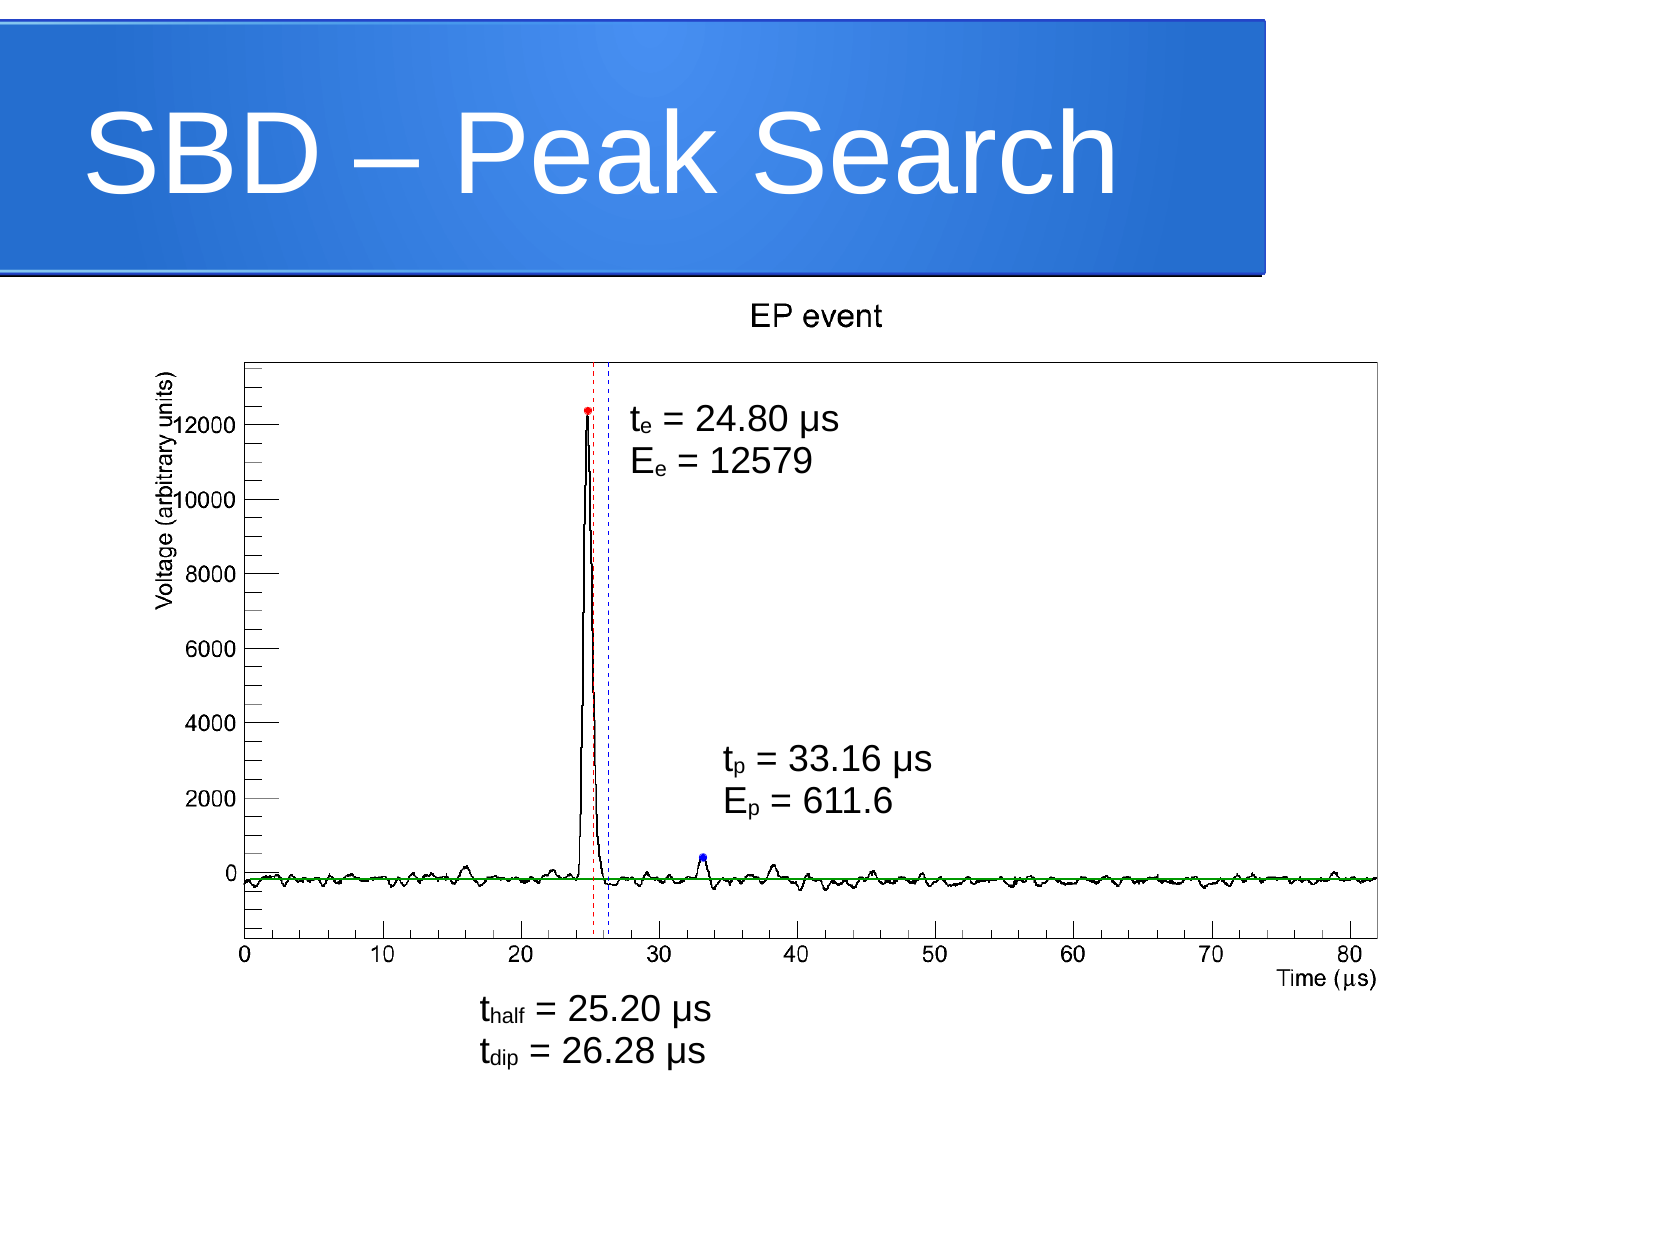

# SBD – Peak Search
te = 24.80 μs
Ee = 12579
tp = 33.16 μs
Ep = 611.6
thalf = 25.20 μs
tdip = 26.28 μs